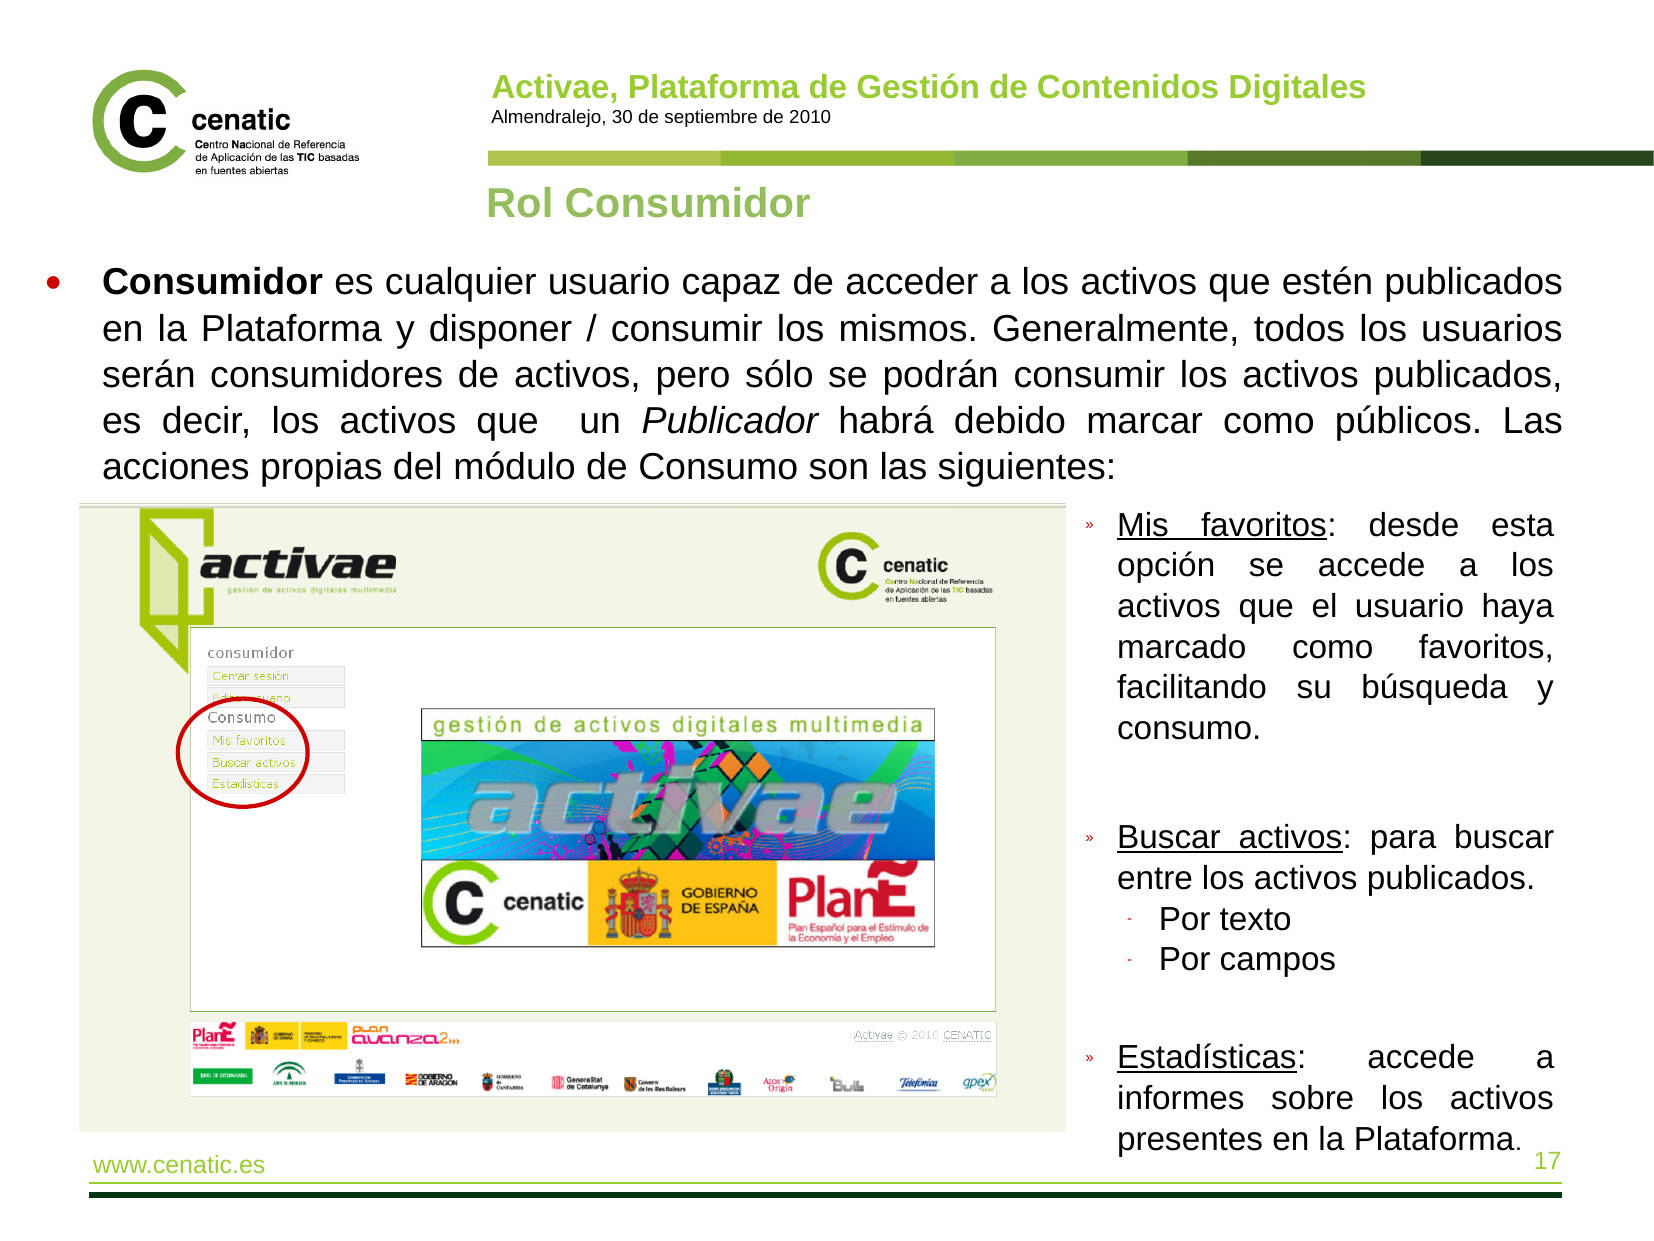

# Rol Consumidor
Consumidor es cualquier usuario capaz de acceder a los activos que estén publicados en la Plataforma y disponer / consumir los mismos. Generalmente, todos los usuarios serán consumidores de activos, pero sólo se podrán consumir los activos publicados, es decir, los activos que un Publicador habrá debido marcar como públicos. Las acciones propias del módulo de Consumo son las siguientes:
Mis favoritos: desde esta opción se accede a los activos que el usuario haya marcado como favoritos, facilitando su búsqueda y consumo.
Buscar activos: para buscar entre los activos publicados.
Por texto
Por campos
Estadísticas: accede a informes sobre los activos presentes en la Plataforma.
17
www.cenatic.es